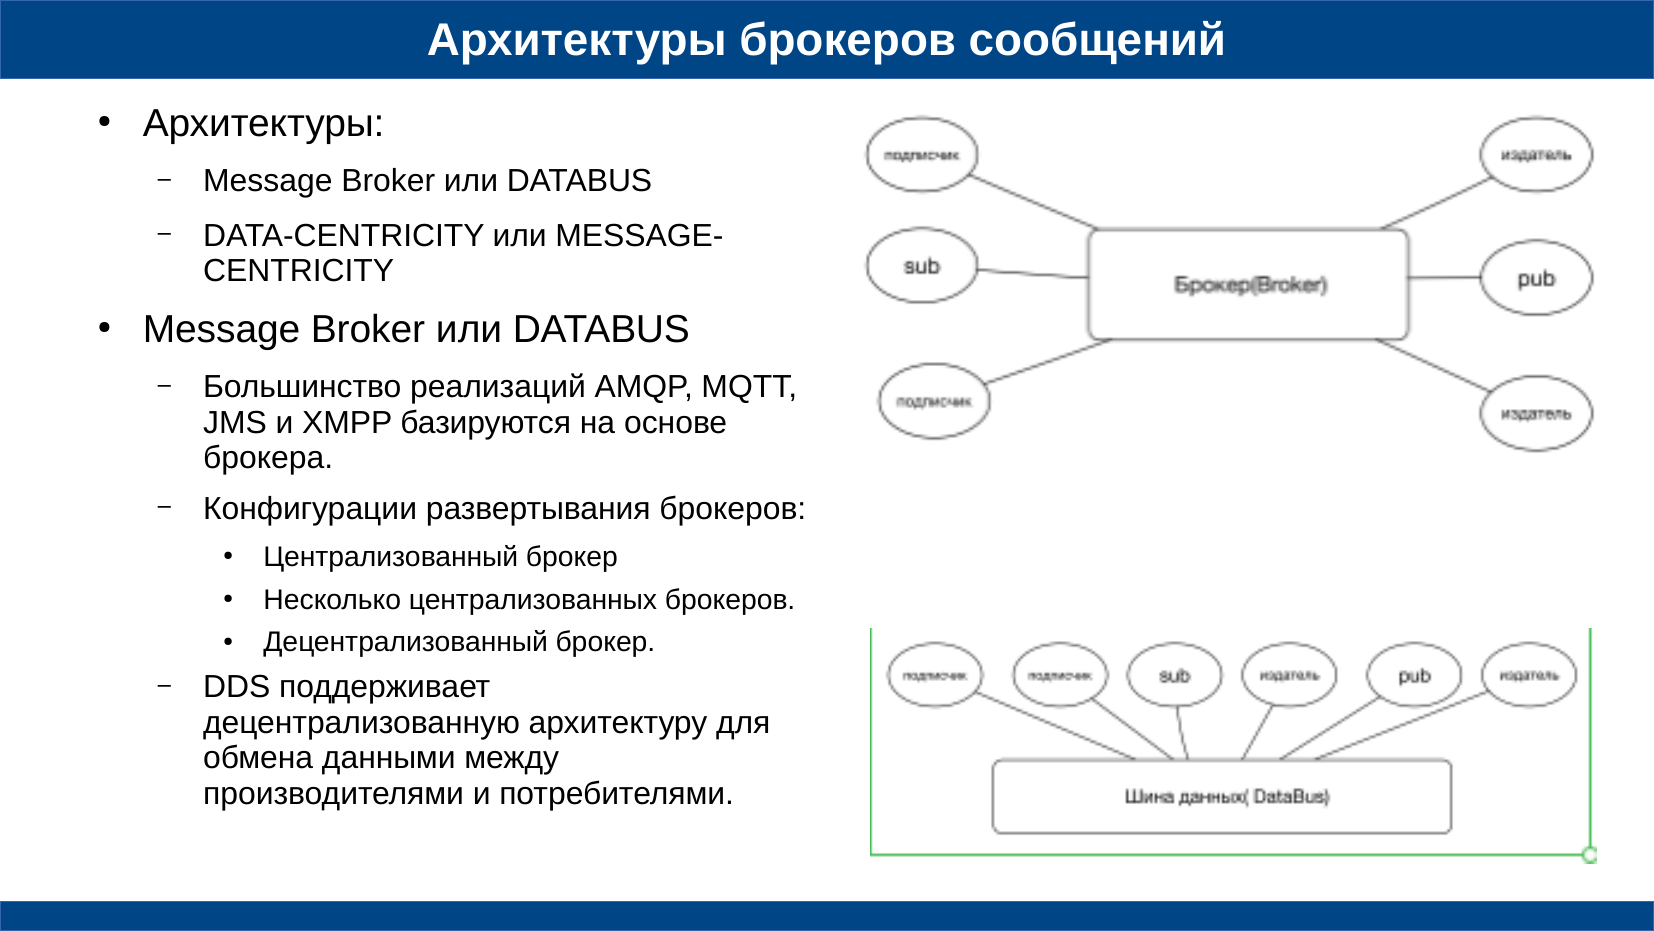

# Архитектуры брокеров сообщений
Архитектуры:
Message Broker или DATABUS
DATA-CENTRICITY или MESSAGE-CENTRICITY
Message Broker или DATABUS
Большинство реализаций AMQP, MQTT, JMS и XMPP базируются на основе брокера.
Конфигурации развертывания брокеров:
Централизованный брокер
Несколько централизованных брокеров.
Децентрализованный брокер.
DDS поддерживает децентрализованную архитектуру для обмена данными между производителями и потребителями.